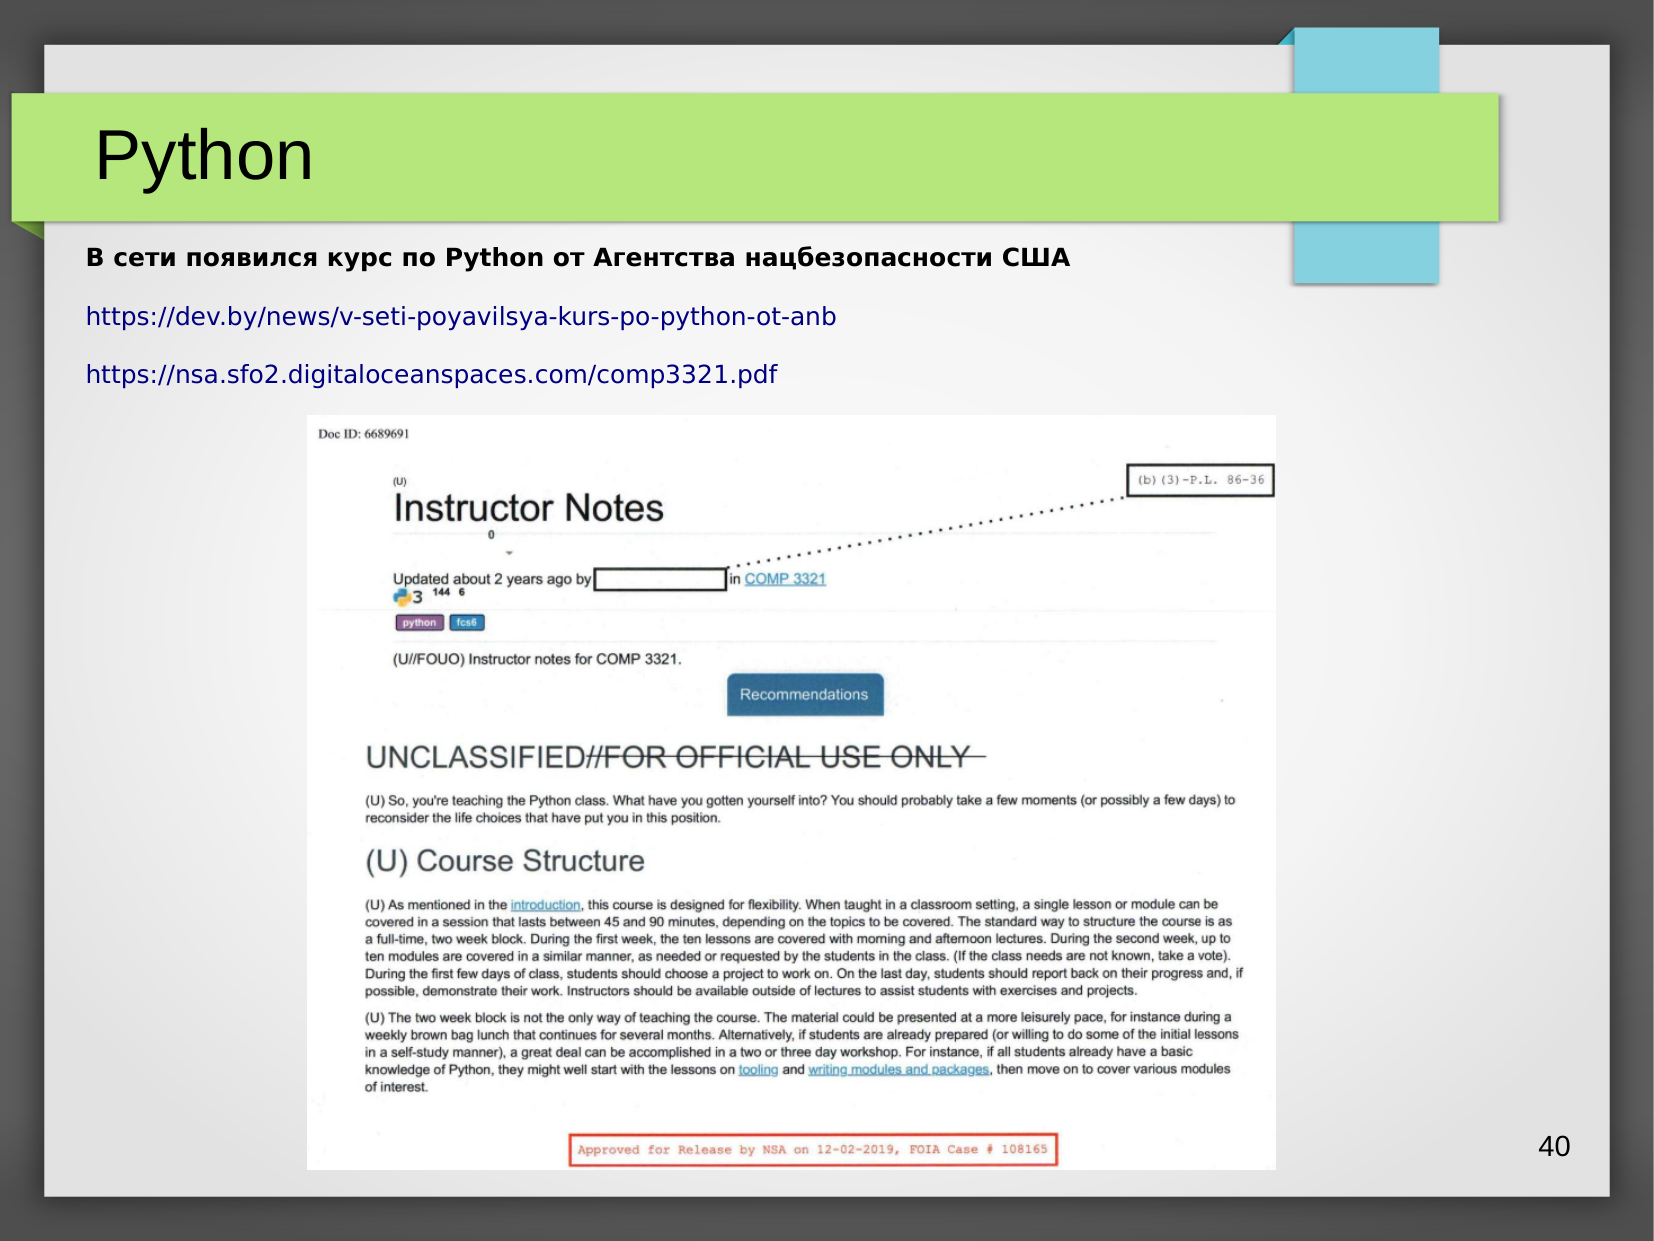

# Python
В сети появился курс по Python от Агентства нацбезопасности США
https://dev.by/news/v-seti-poyavilsya-kurs-po-python-ot-anb
https://nsa.sfo2.digitaloceanspaces.com/comp3321.pdf
40